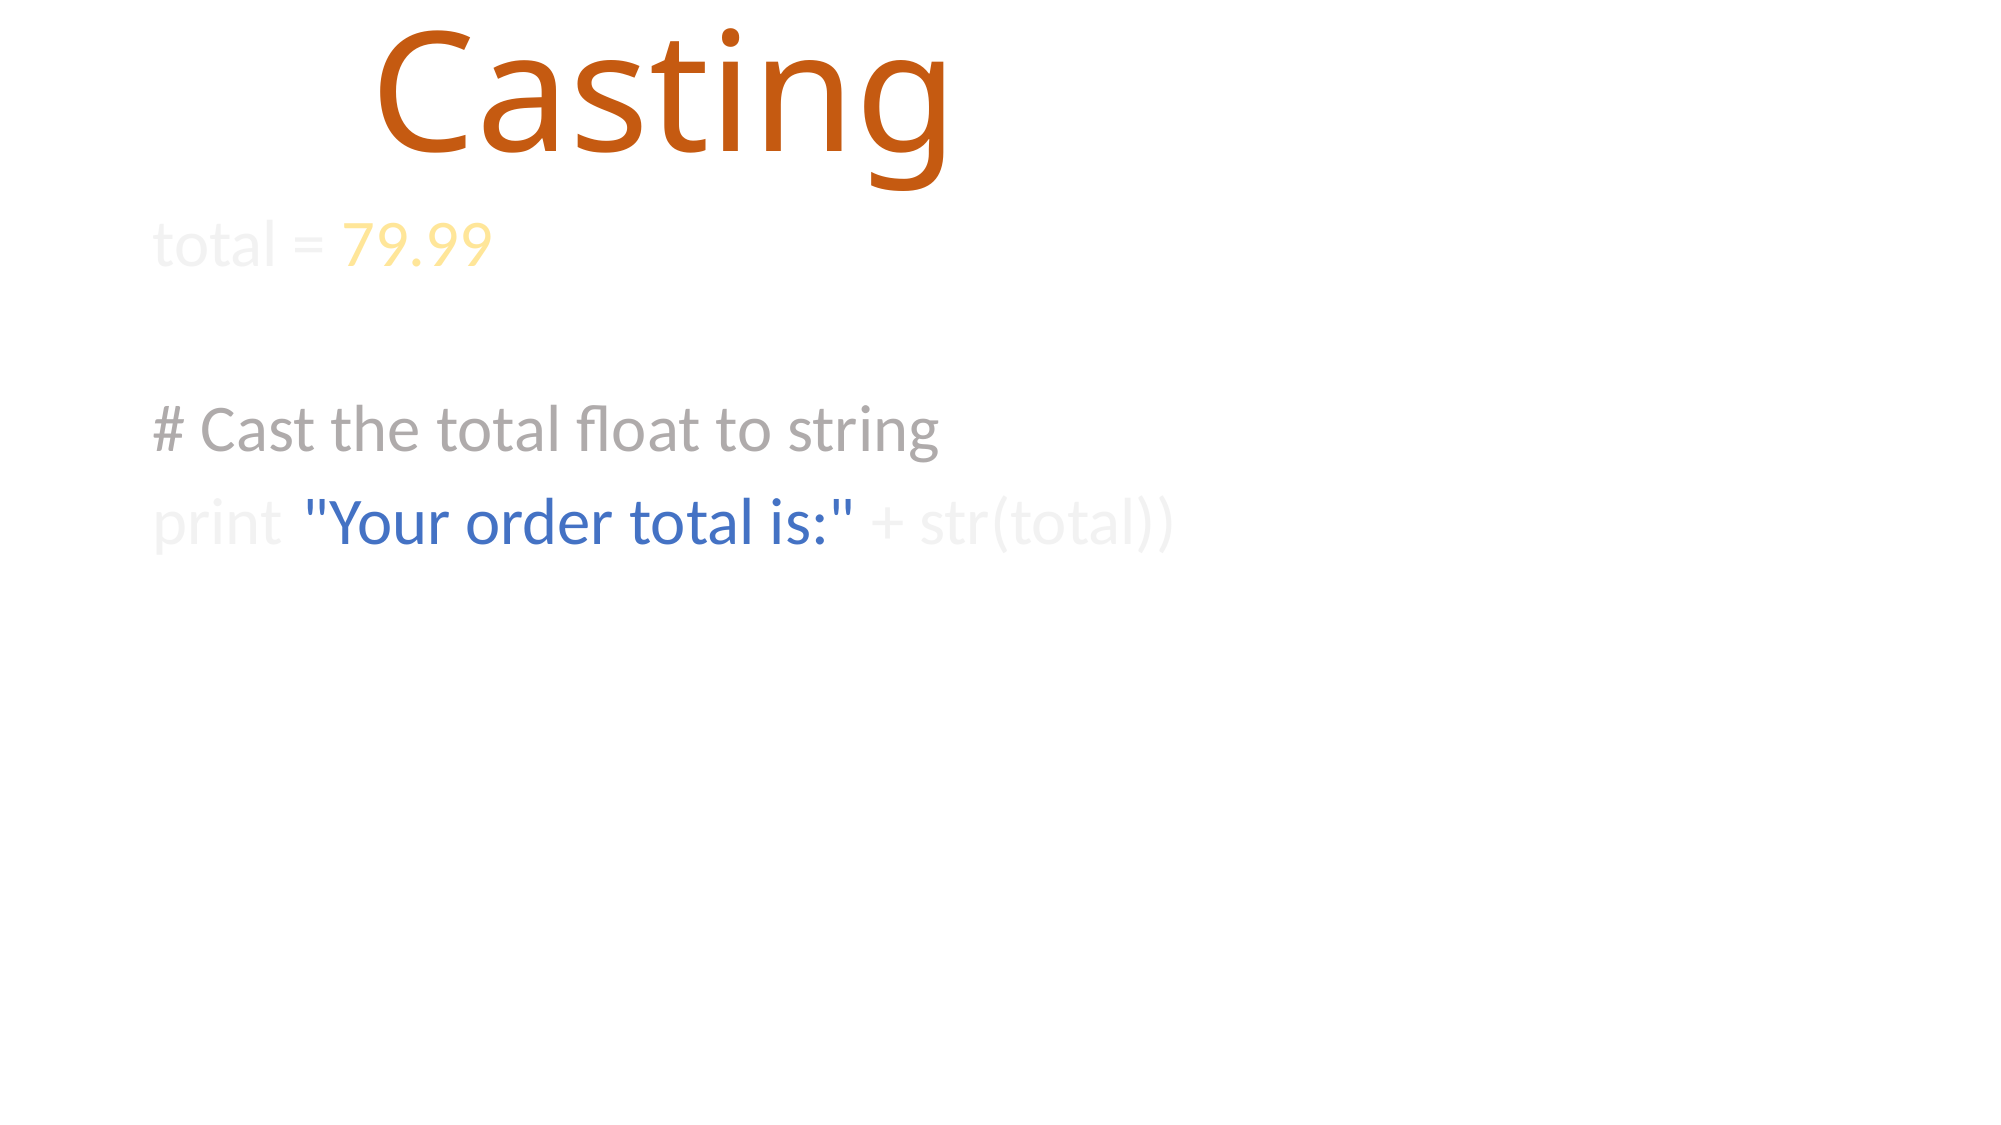

# Casting
total = 79.99
# Cast the total float to string
print("Your order total is:" + str(total))